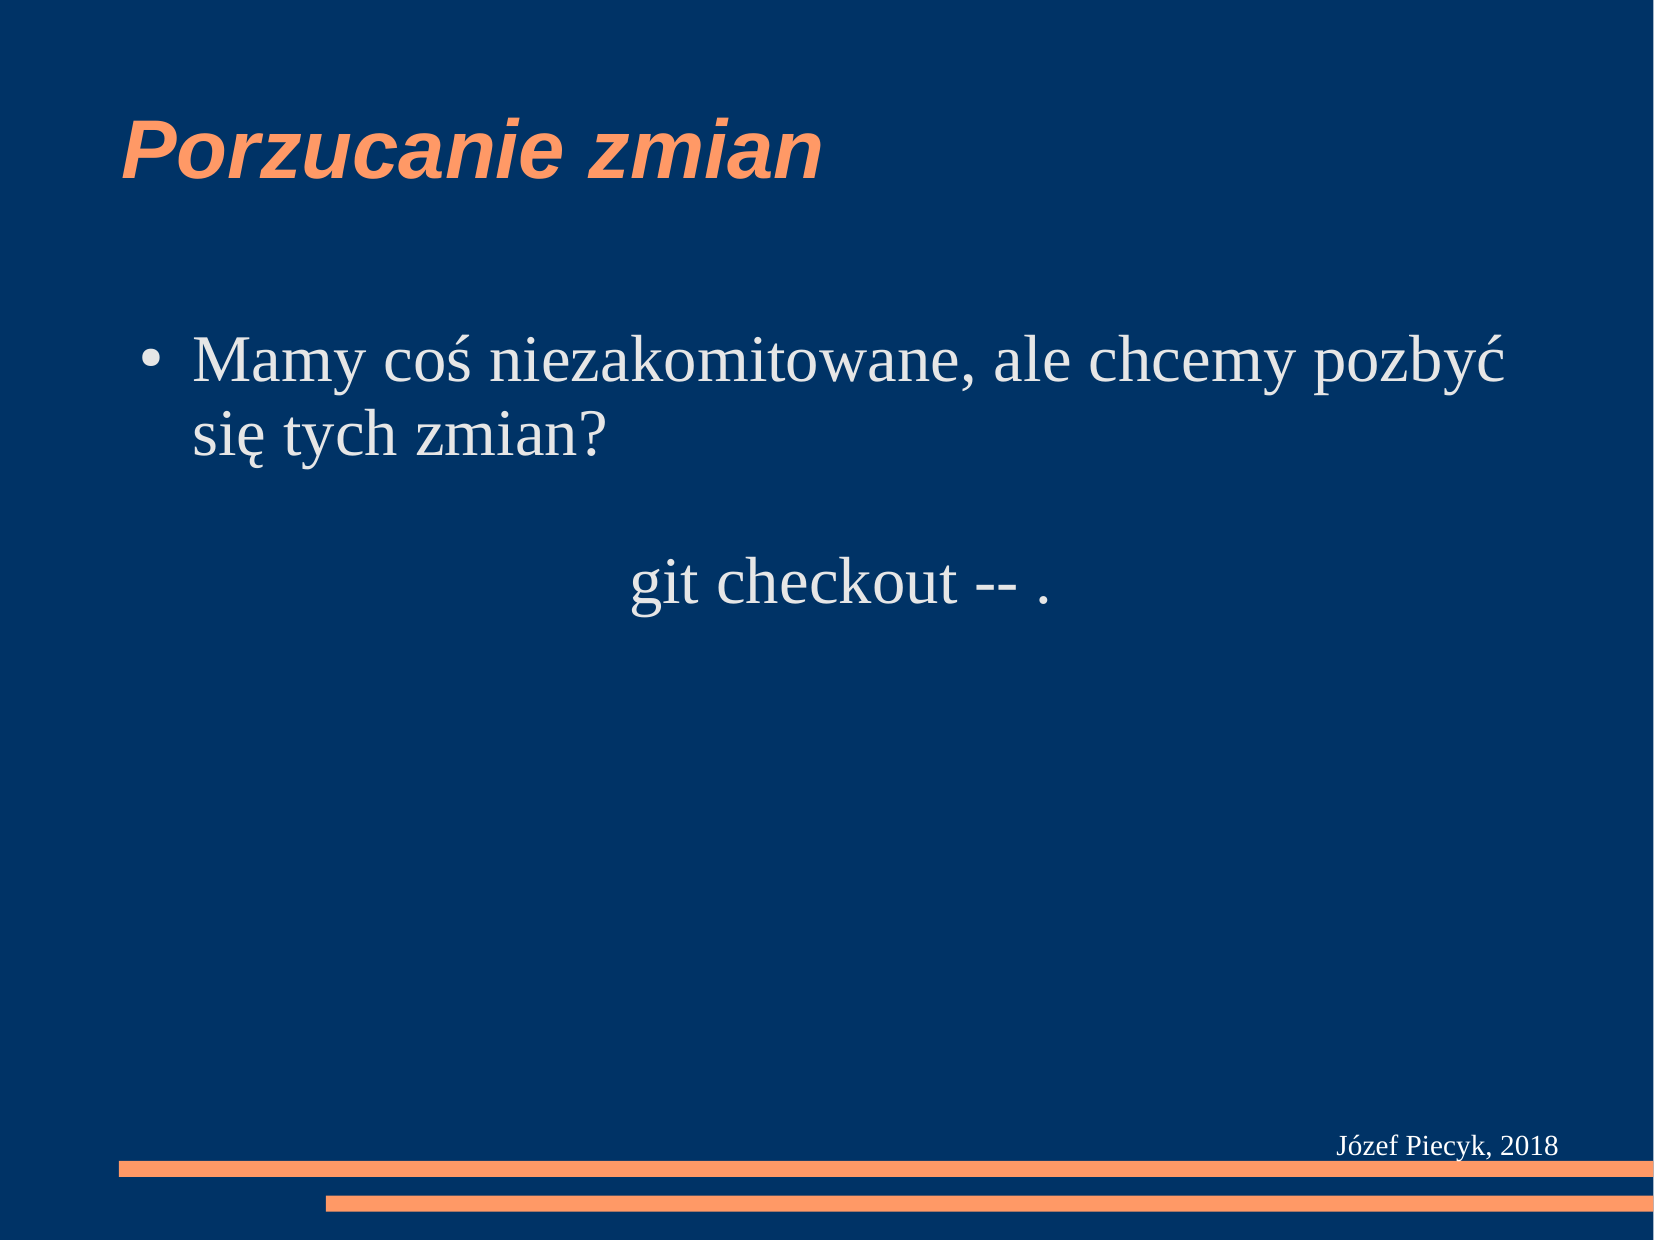

# Porzucanie zmian
Mamy coś niezakomitowane, ale chcemy pozbyć się tych zmian?
git checkout -- .